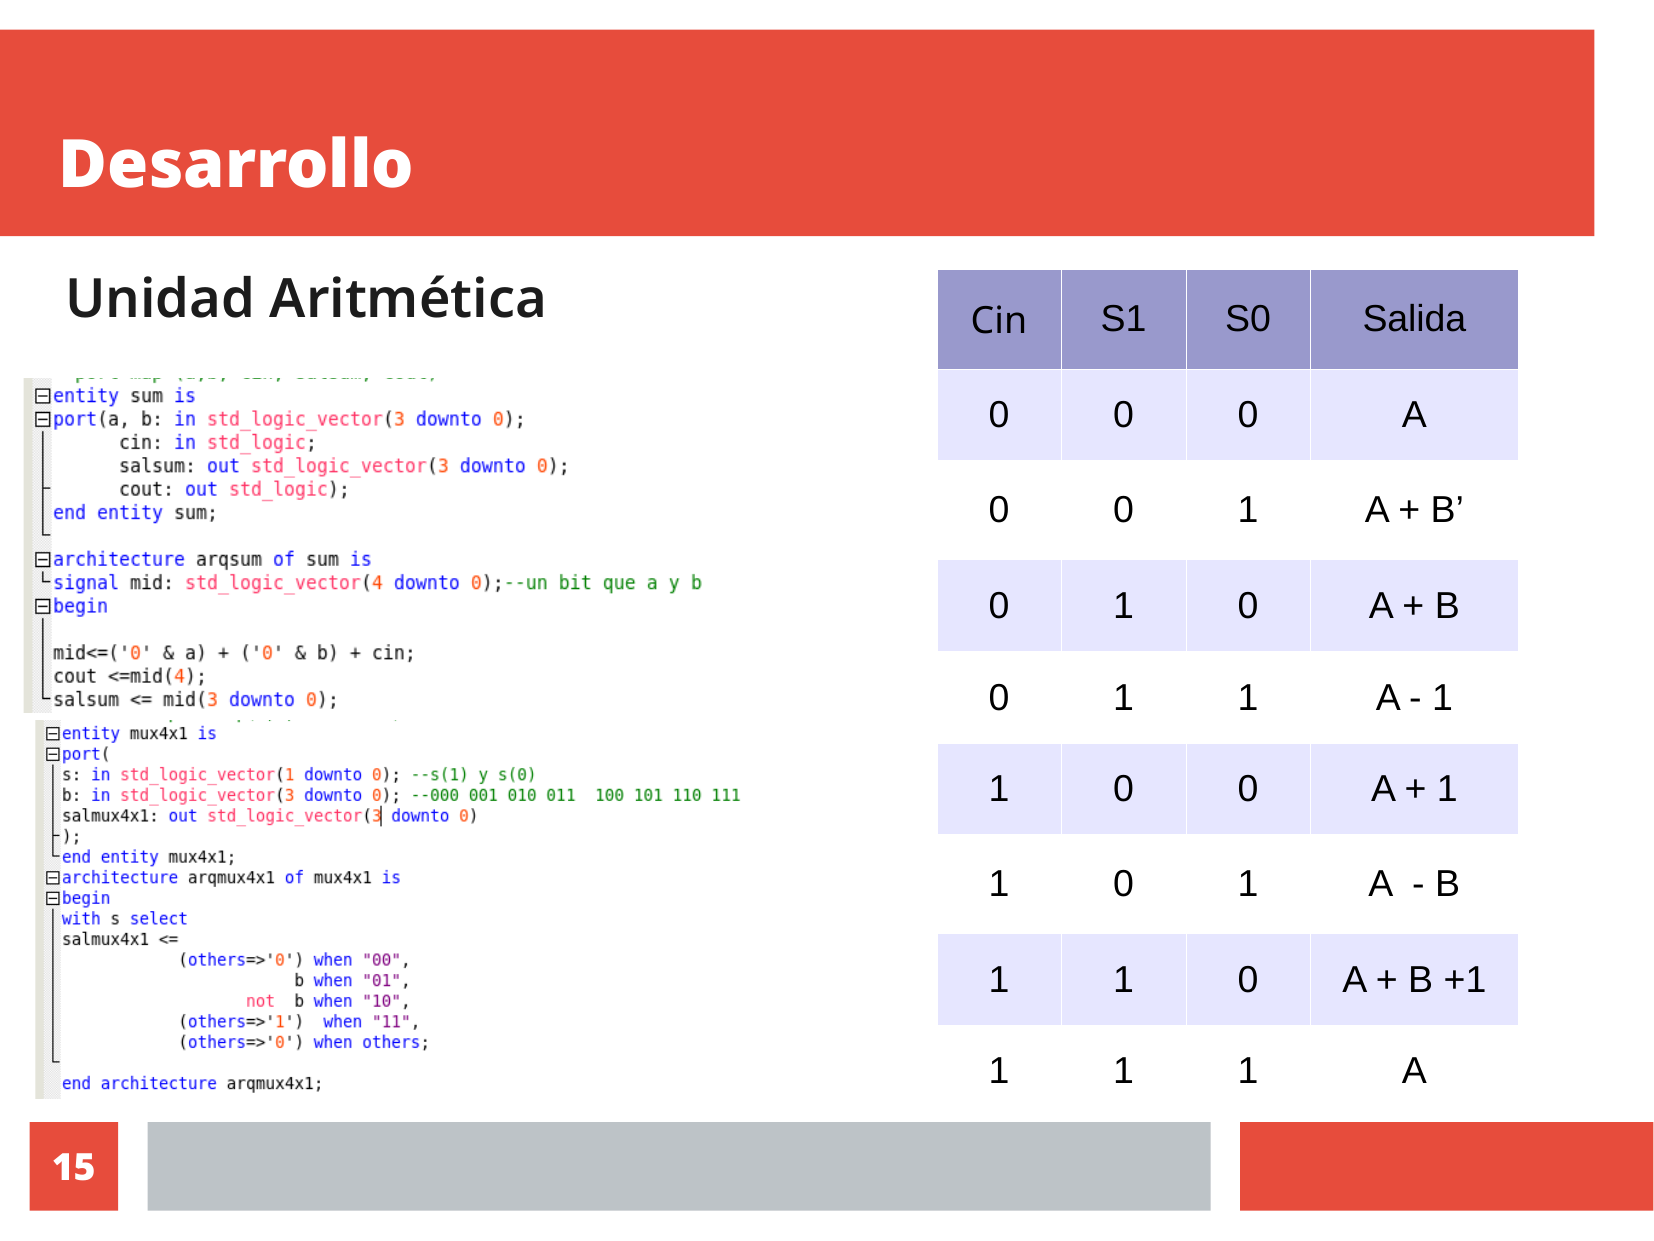

# Desarrollo
Unidad Aritmética
| Cin | S1 | S0 | Salida |
| --- | --- | --- | --- |
| 0 | 0 | 0 | A |
| 0 | 0 | 1 | A + B’ |
| 0 | 1 | 0 | A + B |
| 0 | 1 | 1 | A - 1 |
| 1 | 0 | 0 | A + 1 |
| 1 | 0 | 1 | A - B |
| 1 | 1 | 0 | A + B +1 |
| 1 | 1 | 1 | A |
15